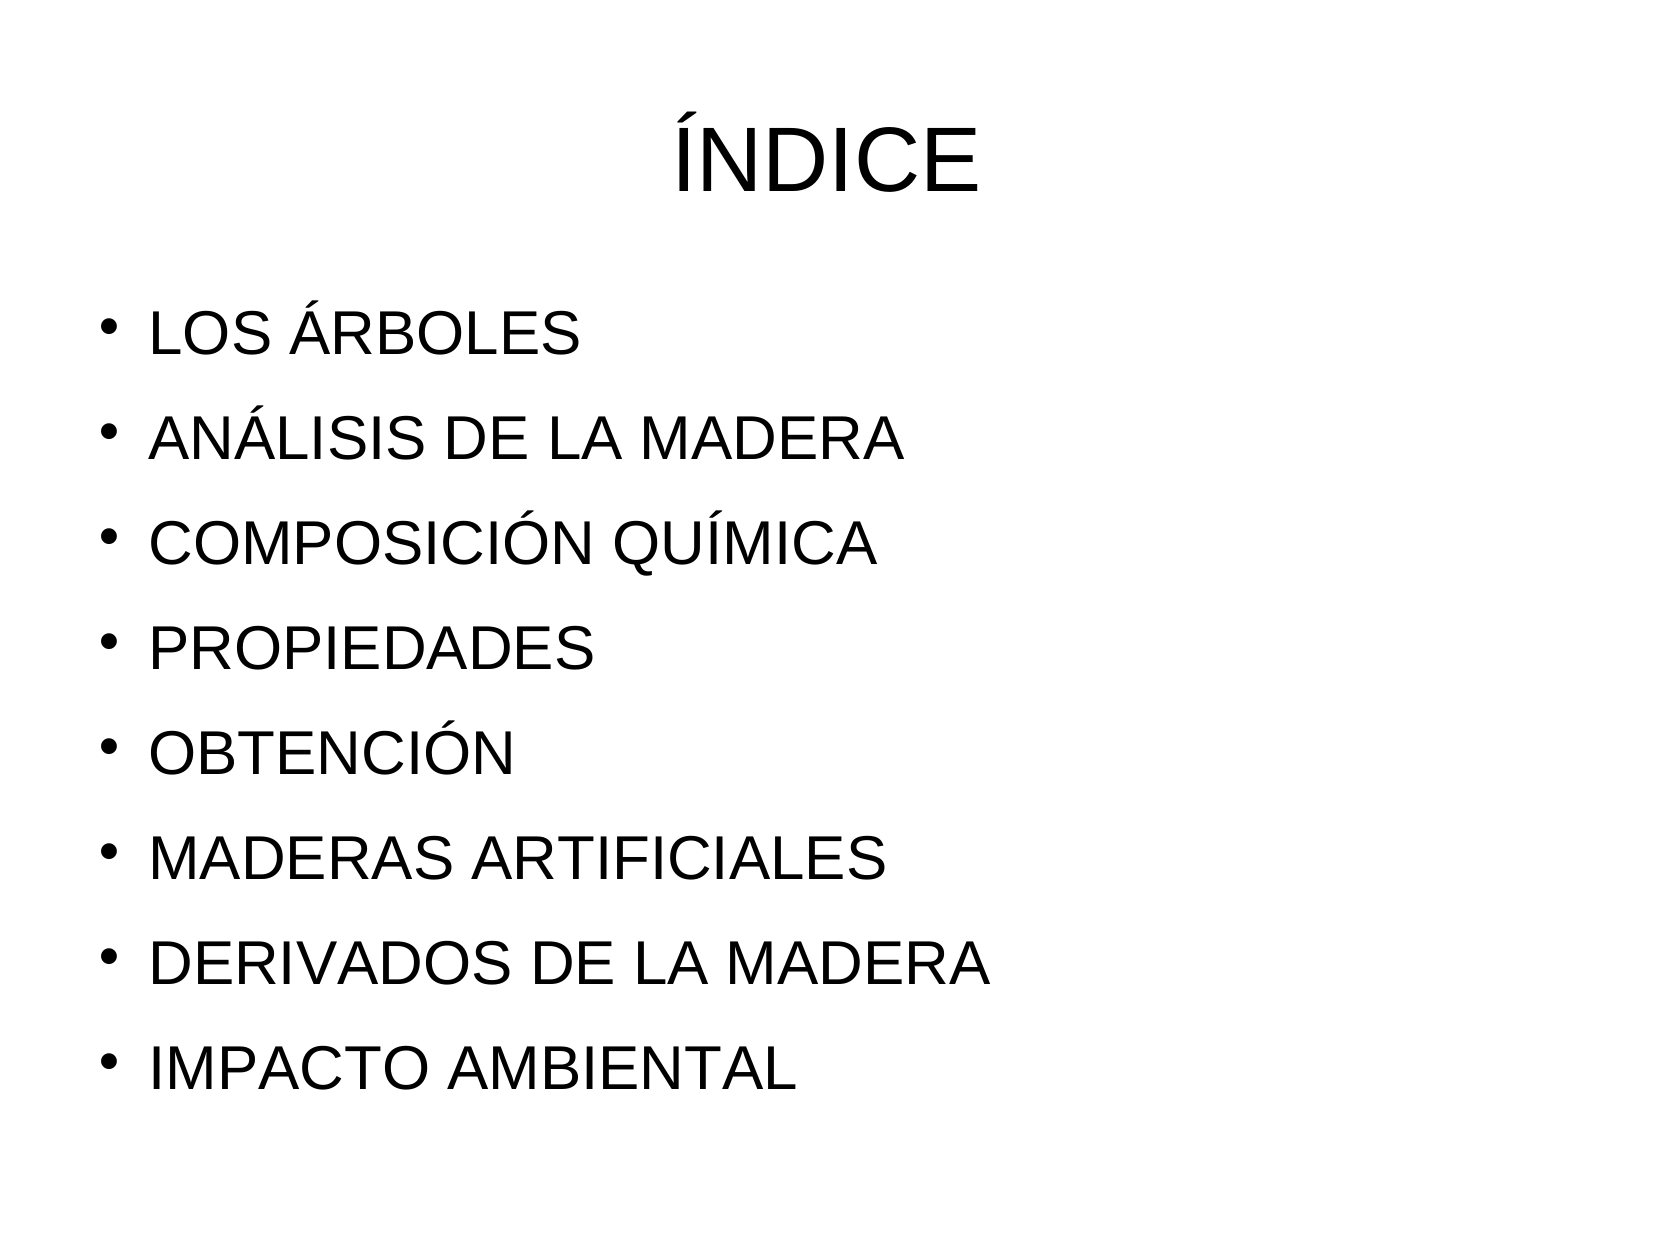

# ÍNDICE
LOS ÁRBOLES
ANÁLISIS DE LA MADERA
COMPOSICIÓN QUÍMICA
PROPIEDADES
OBTENCIÓN
MADERAS ARTIFICIALES
DERIVADOS DE LA MADERA
IMPACTO AMBIENTAL